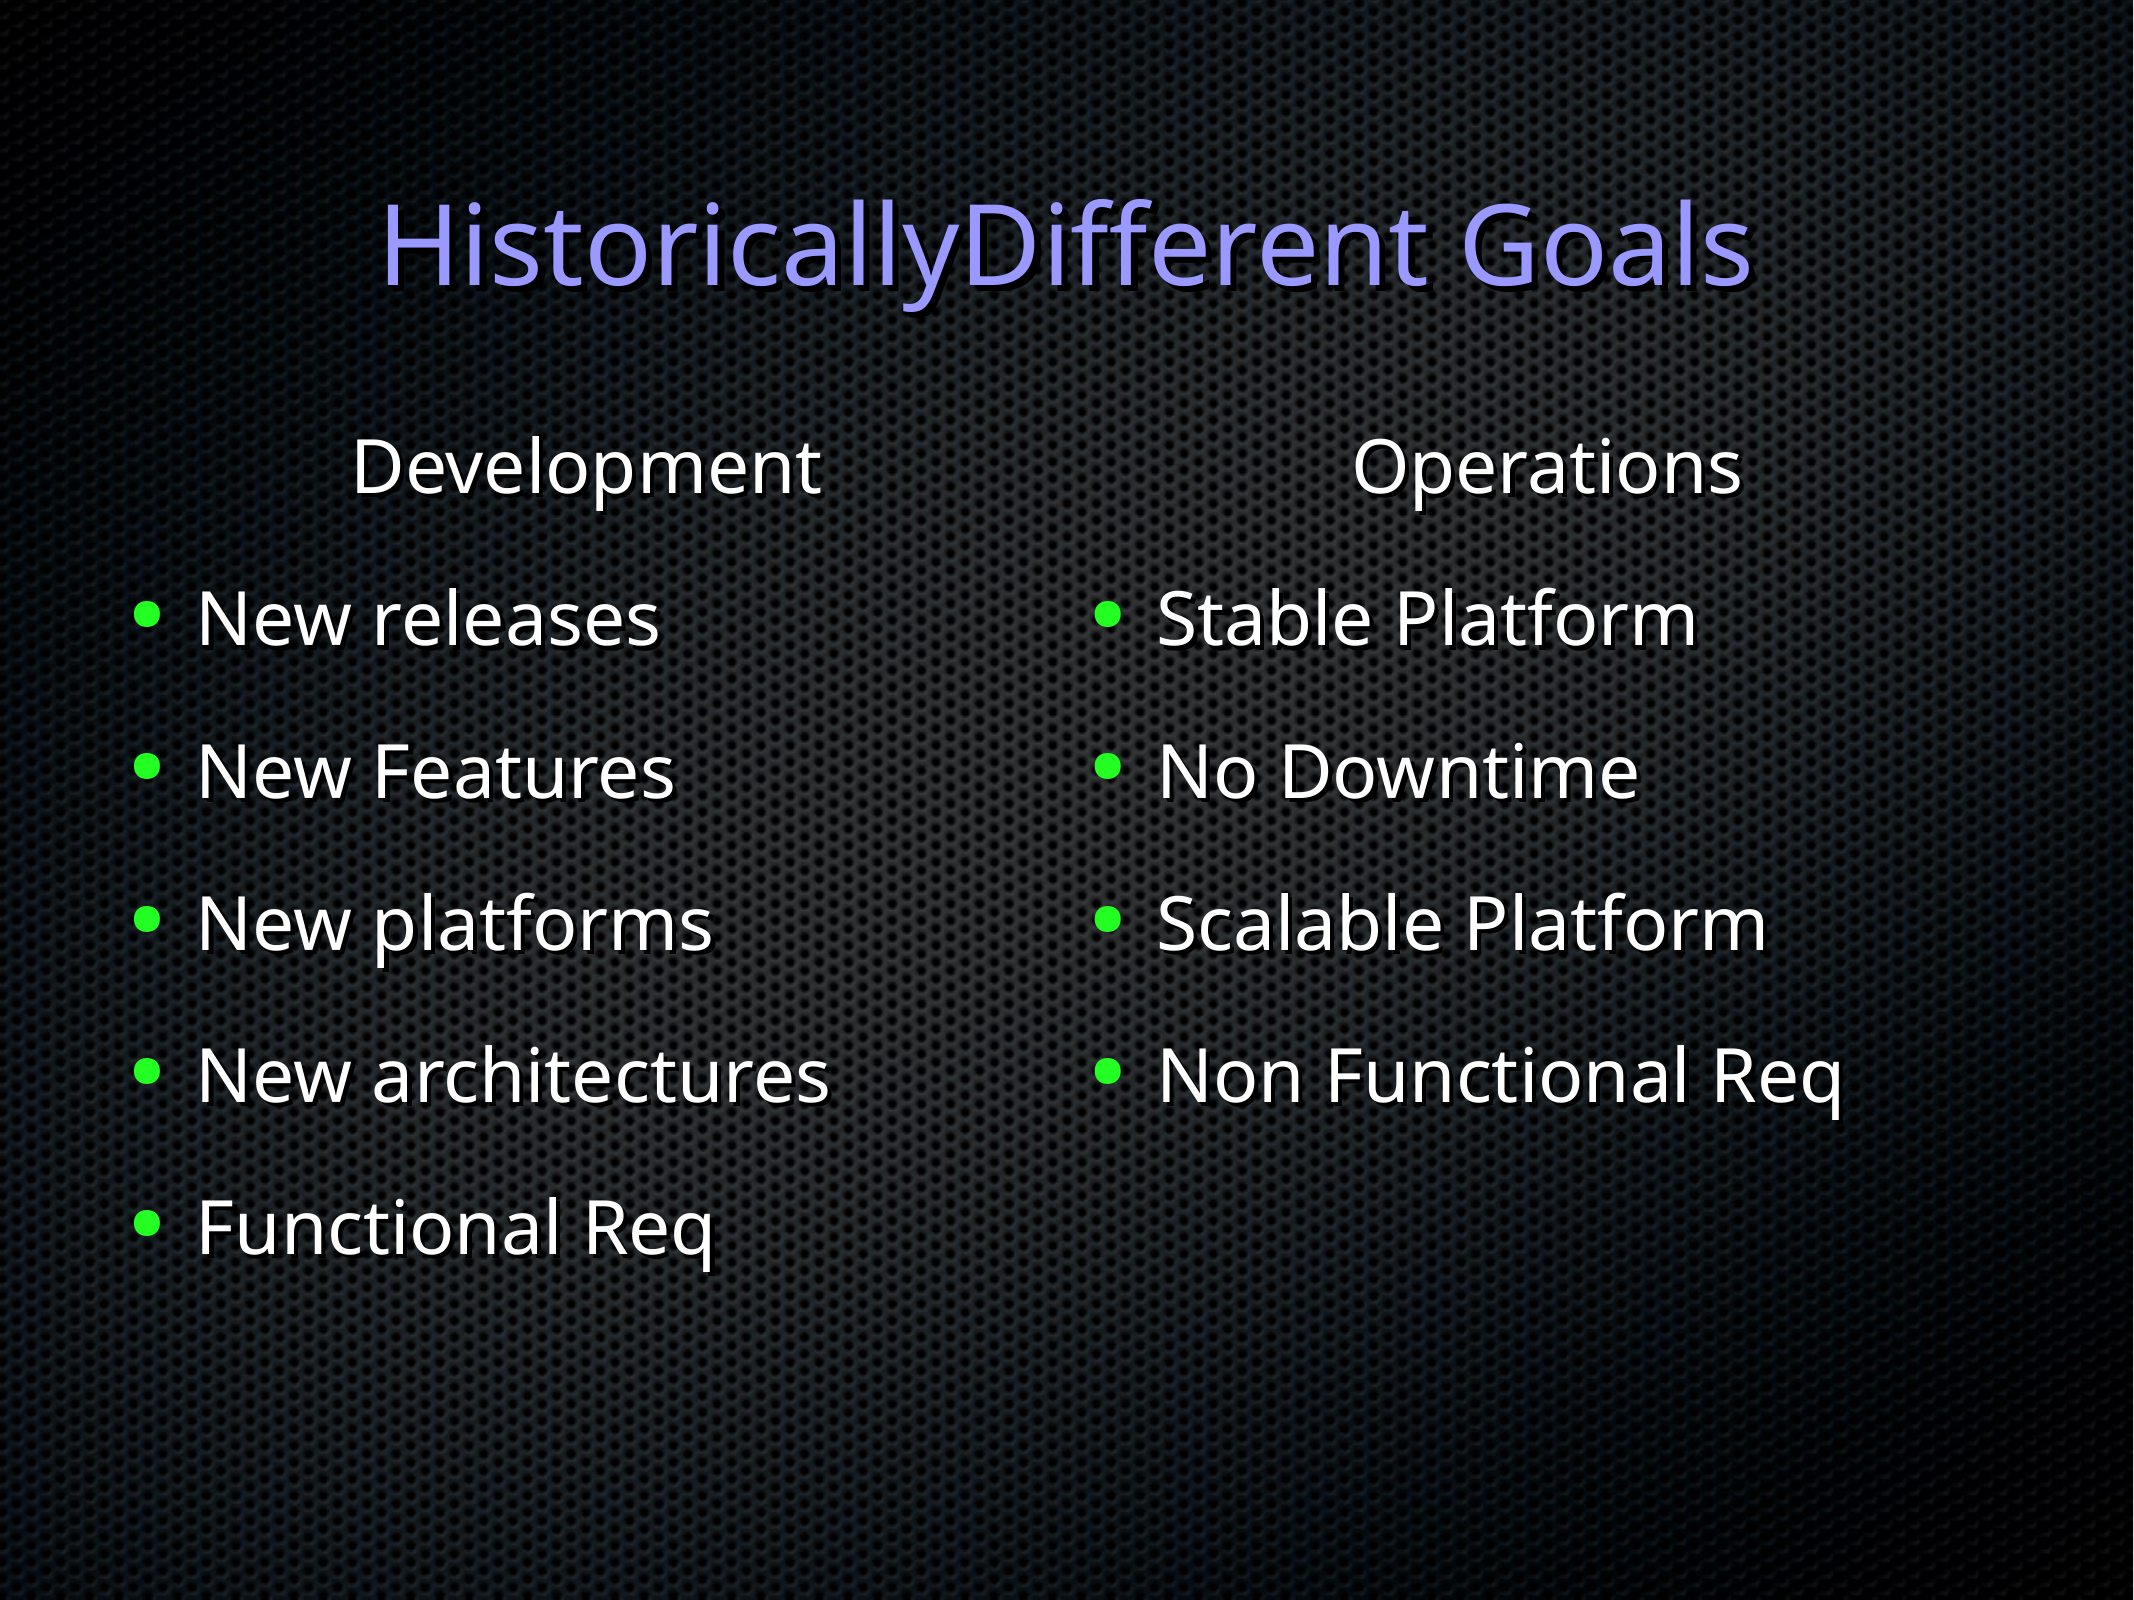

# HistoricallyDifferent Goals
Development
New releases
New Features
New platforms
New architectures
Functional Req
Operations
Stable Platform
No Downtime
Scalable Platform
Non Functional Req